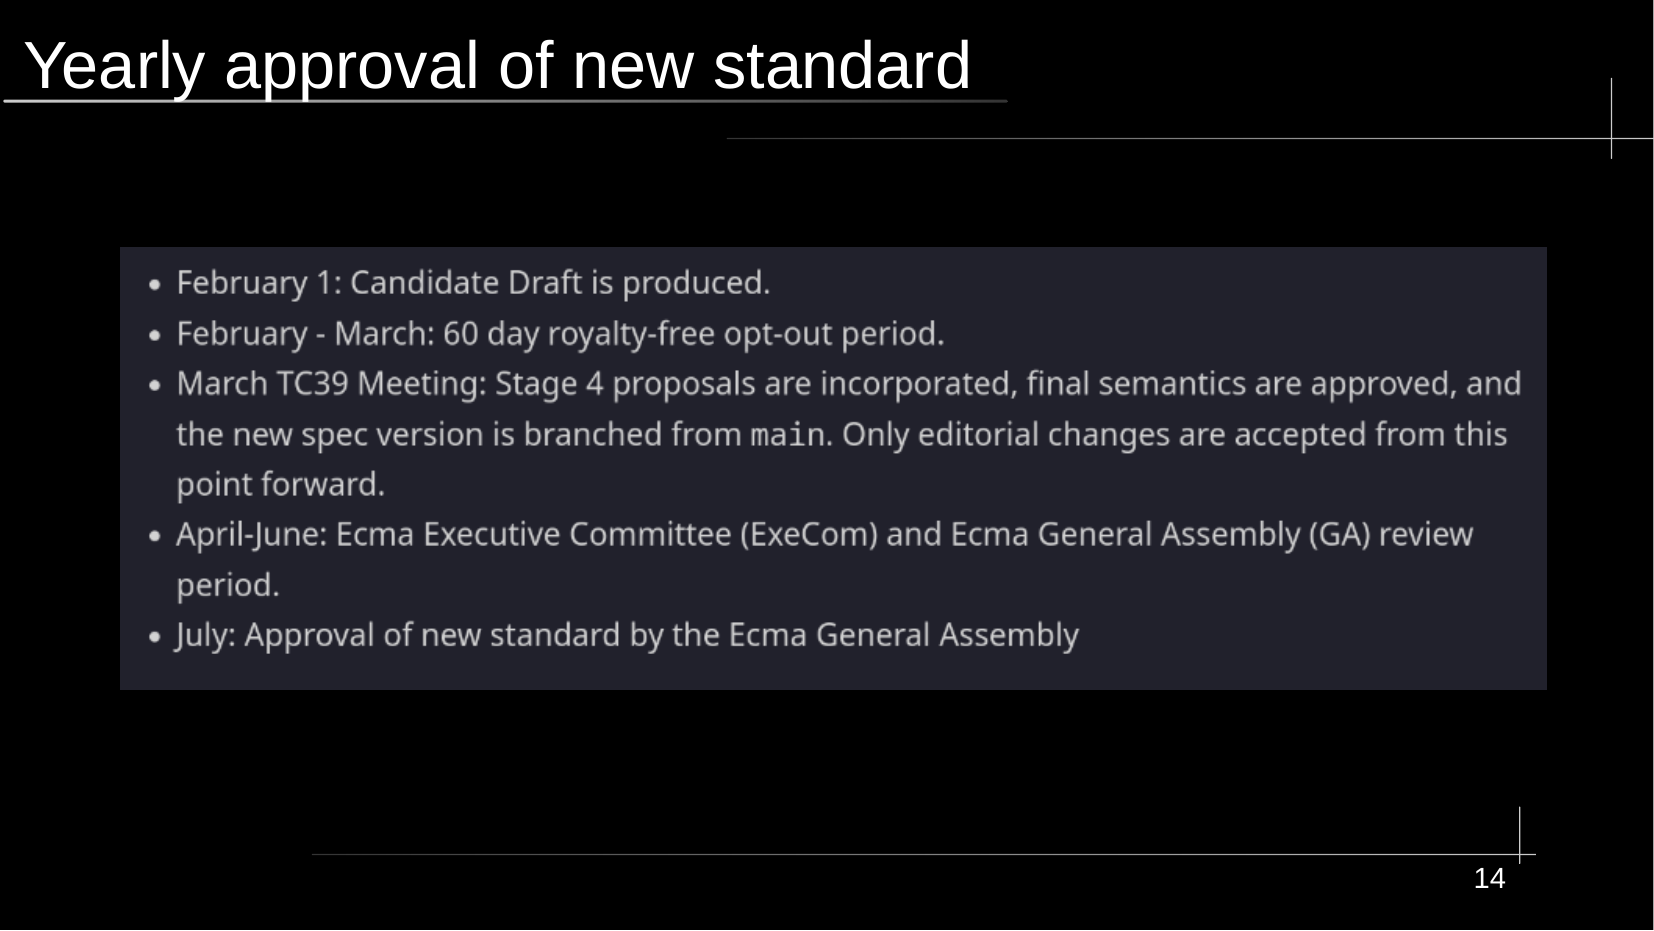

# Yearly approval of new standard
14